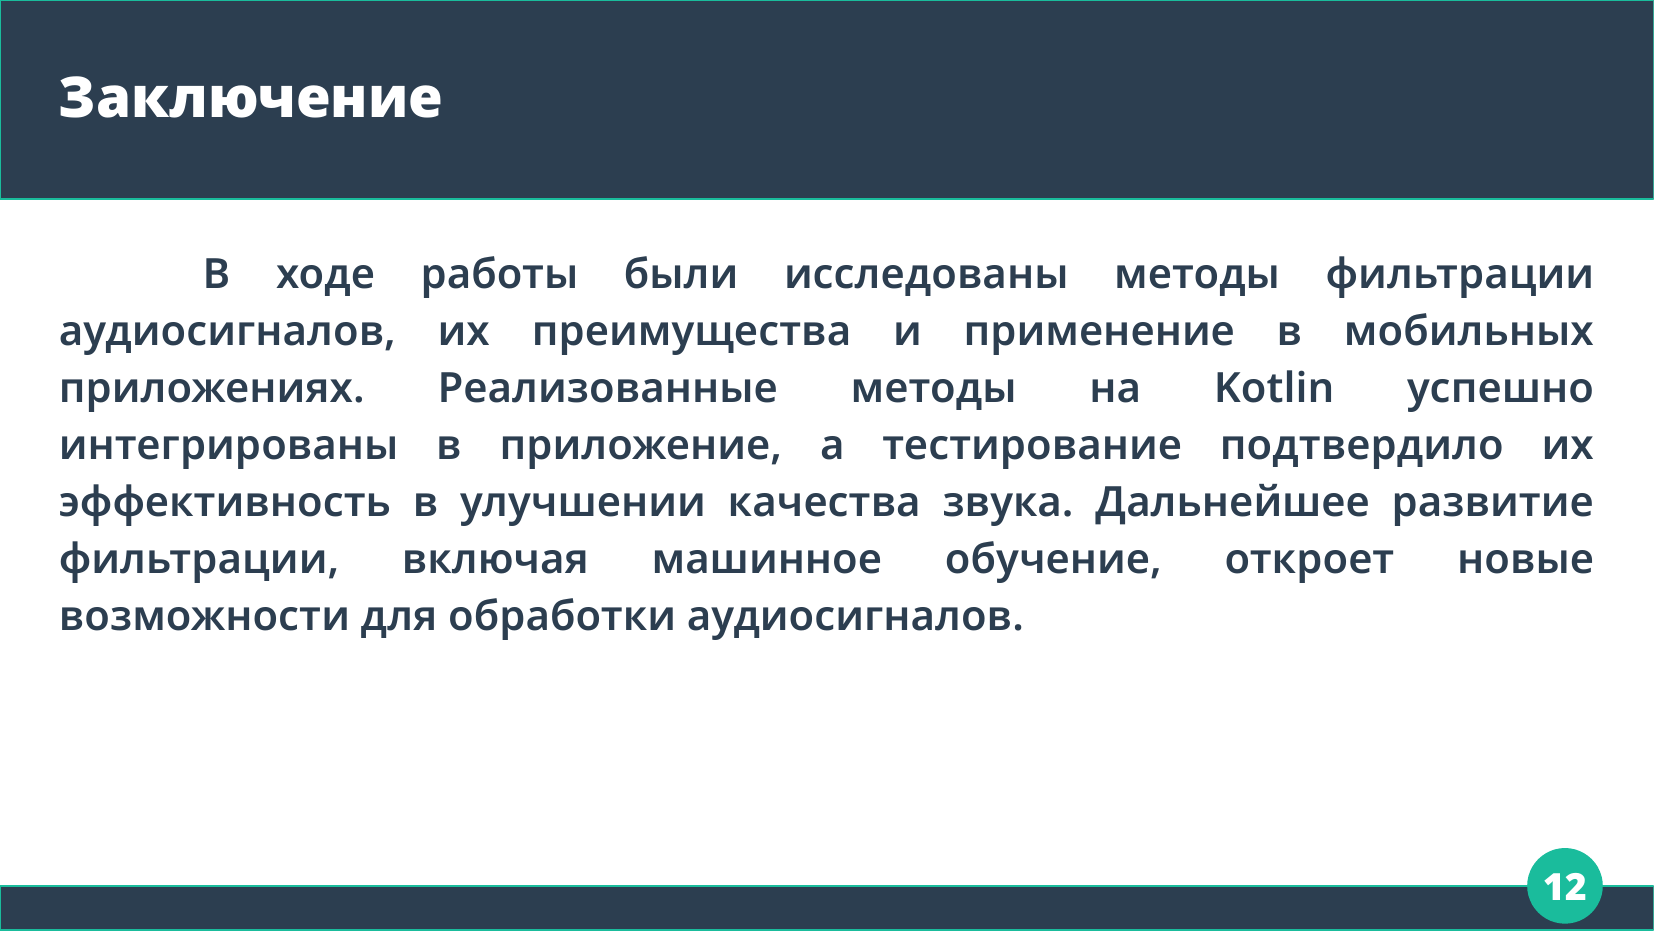

# Заключение
 	В ходе работы были исследованы методы фильтрации аудиосигналов, их преимущества и применение в мобильных приложениях. Реализованные методы на Kotlin успешно интегрированы в приложение, а тестирование подтвердило их эффективность в улучшении качества звука. Дальнейшее развитие фильтрации, включая машинное обучение, откроет новые возможности для обработки аудиосигналов.
12